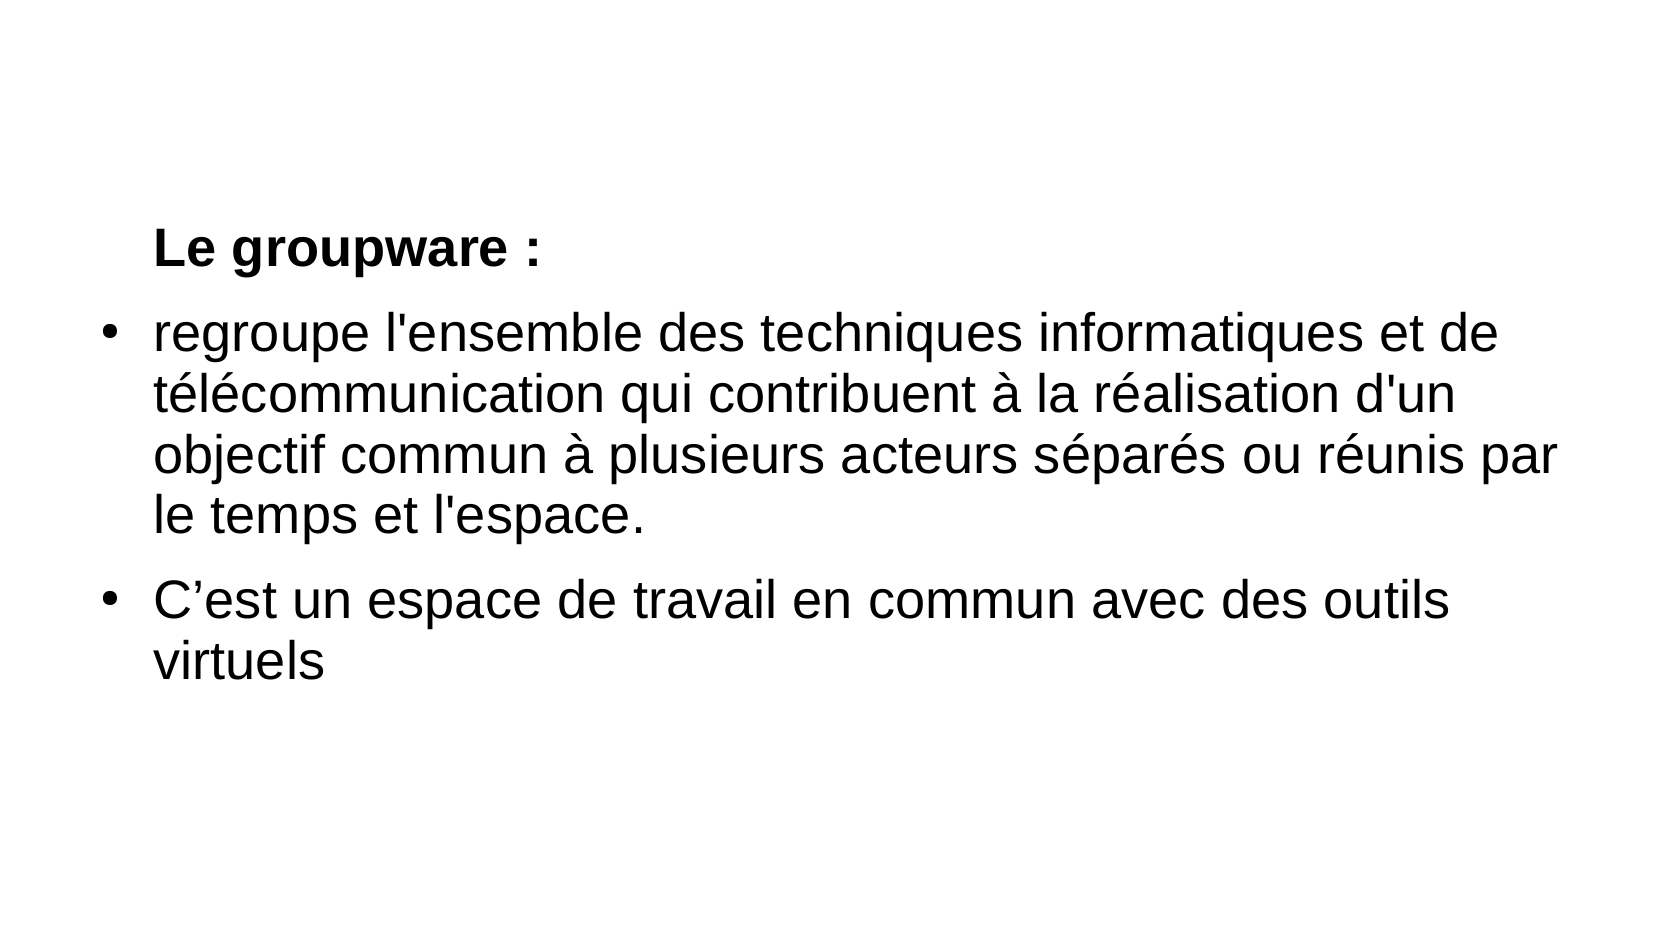

# Le groupware :
regroupe l'ensemble des techniques informatiques et de télécommunication qui contribuent à la réalisation d'un objectif commun à plusieurs acteurs séparés ou réunis par le temps et l'espace.
C’est un espace de travail en commun avec des outils virtuels